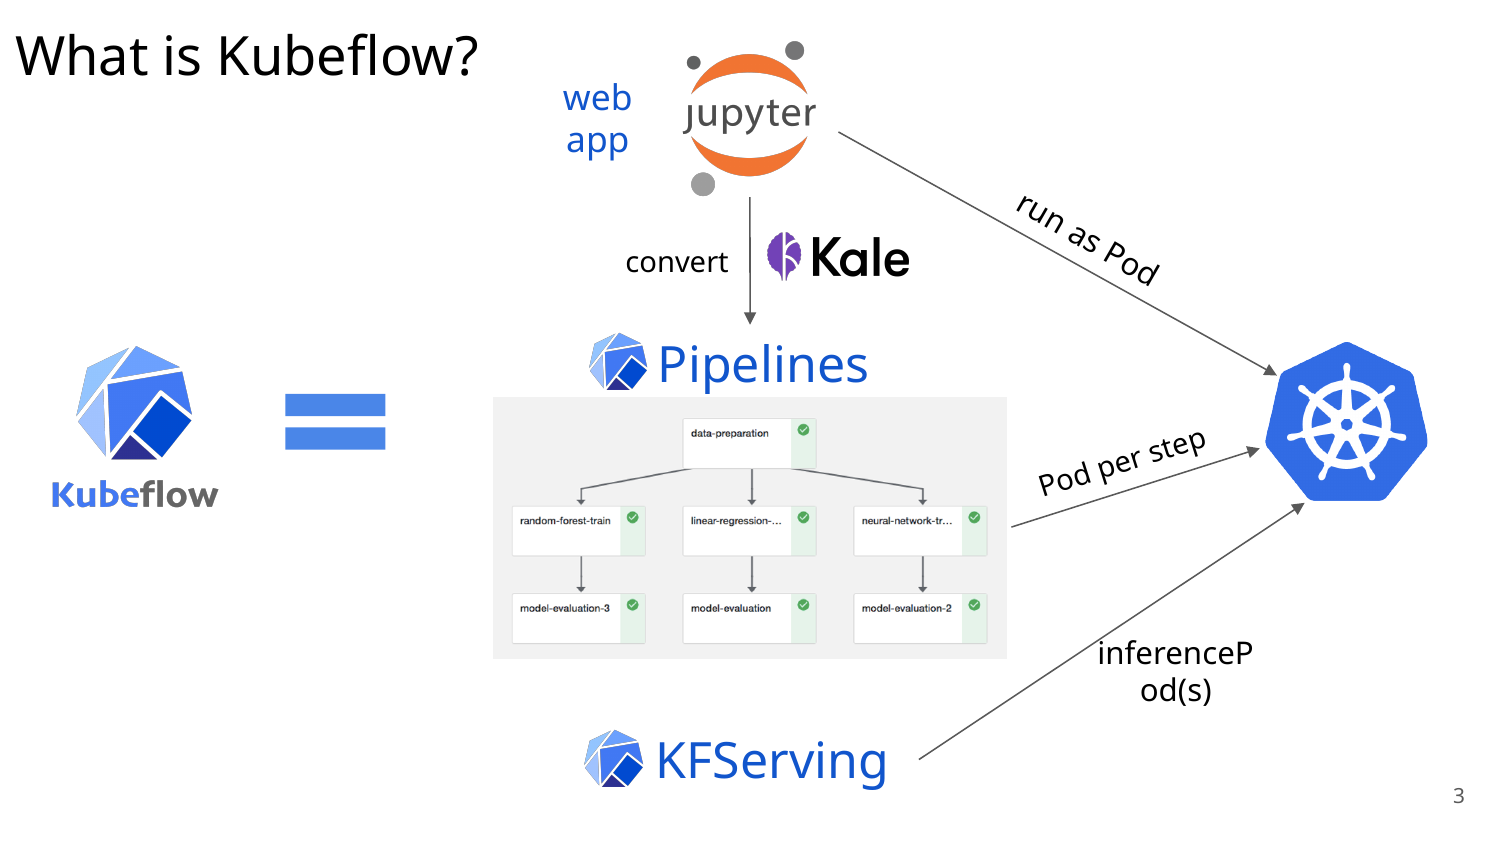

# What is Kubeflow?
web app
run as Pod
convert
Pipelines
Pod per step
inferencePod(s)
KFServing